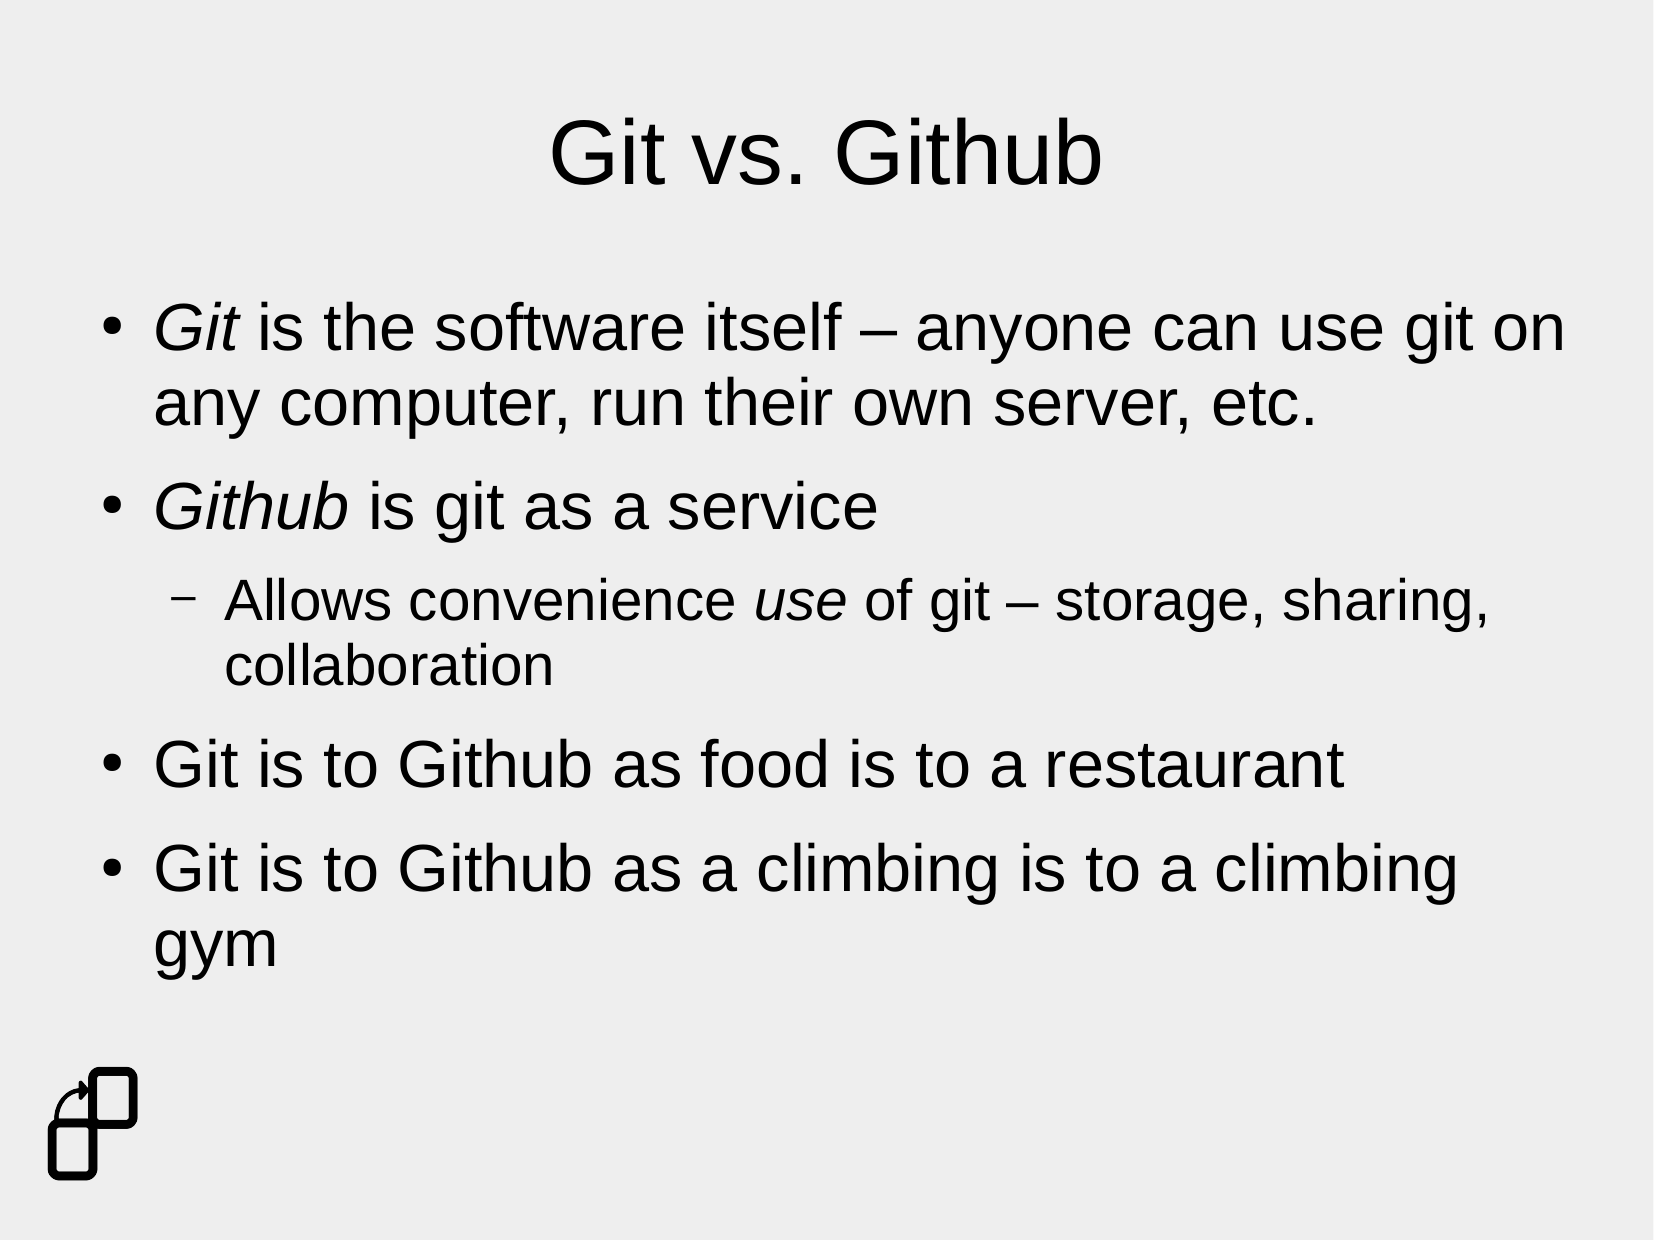

# Git vs. Github
Git is the software itself – anyone can use git on any computer, run their own server, etc.
Github is git as a service
Allows convenience use of git – storage, sharing, collaboration
Git is to Github as food is to a restaurant
Git is to Github as a climbing is to a climbing gym